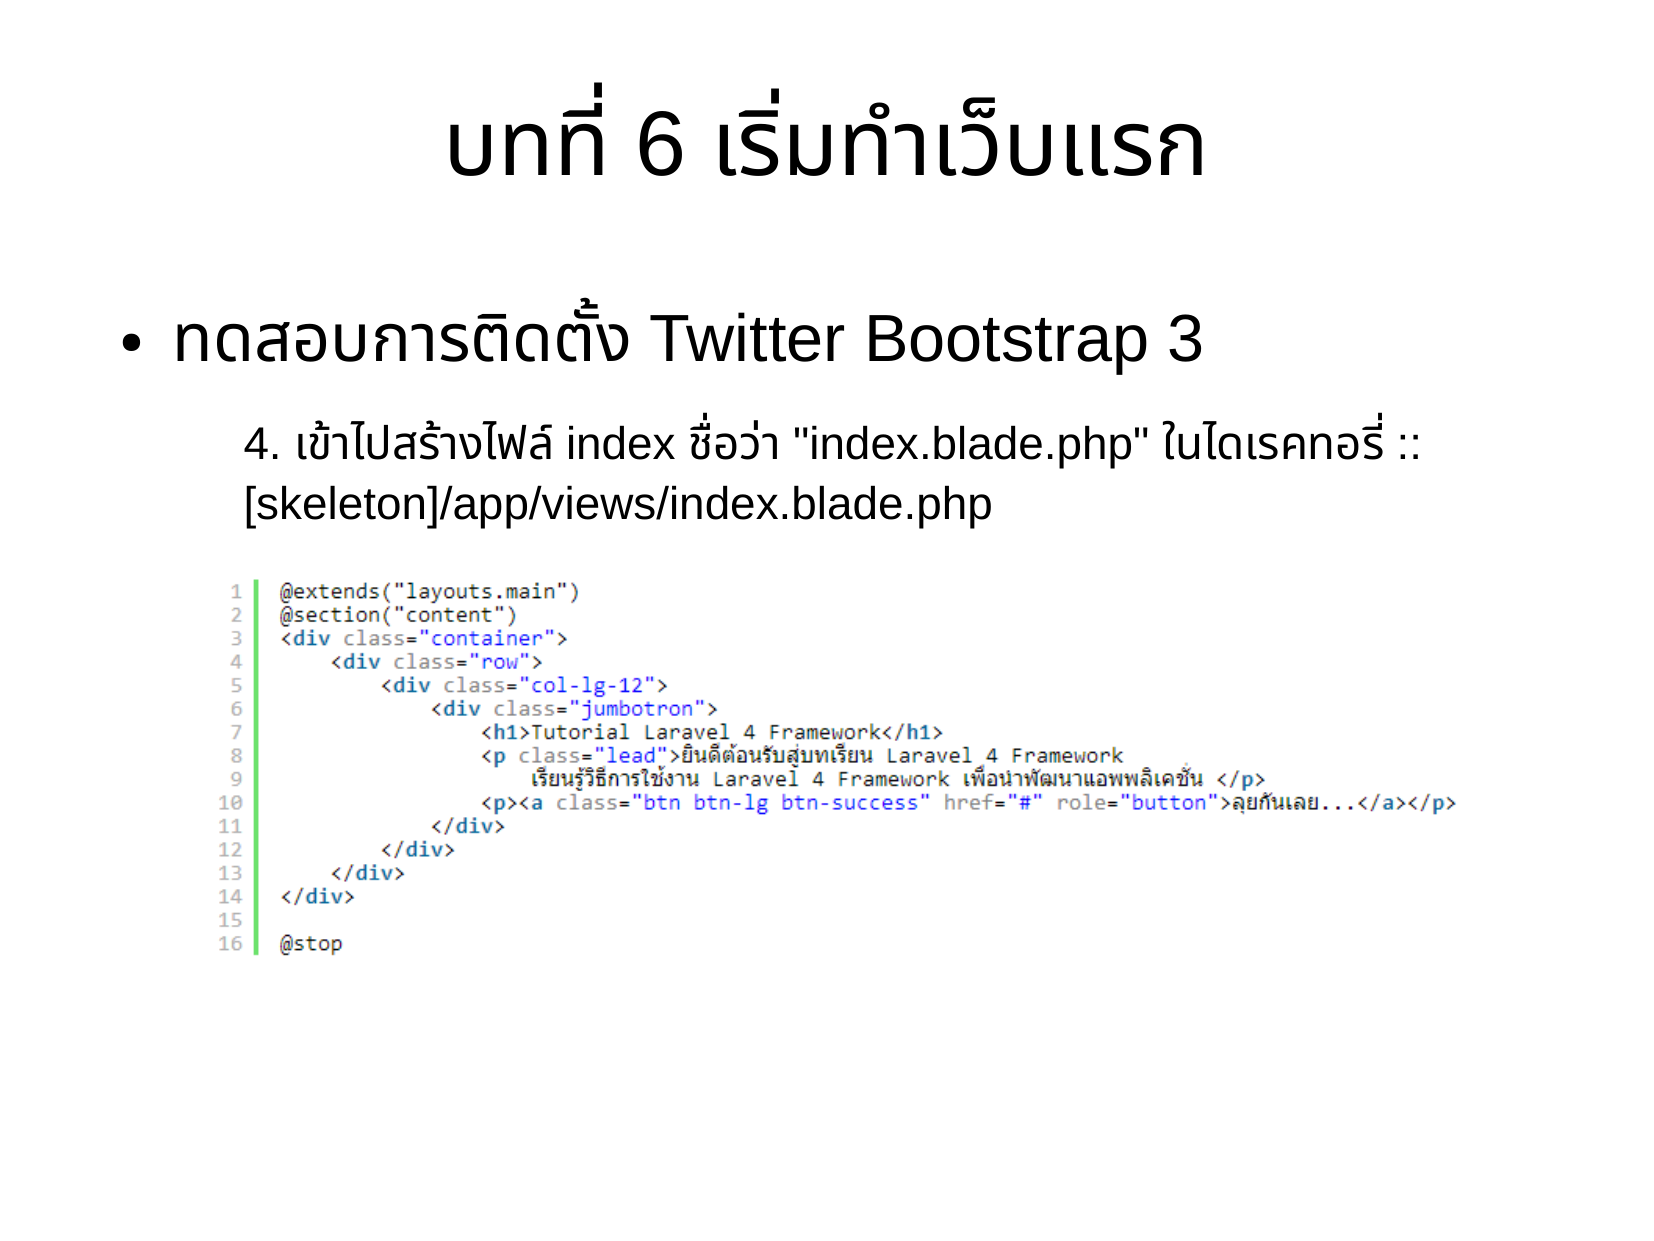

# บทที่ 6 เริ่มทำเว็บแรก
ทดสอบการติดตั้ง Twitter Bootstrap 3
4. เข้าไปสร้างไฟล์ index ชื่อว่า "index.blade.php" ในไดเรคทอรี่ :: [skeleton]/app/views/index.blade.php